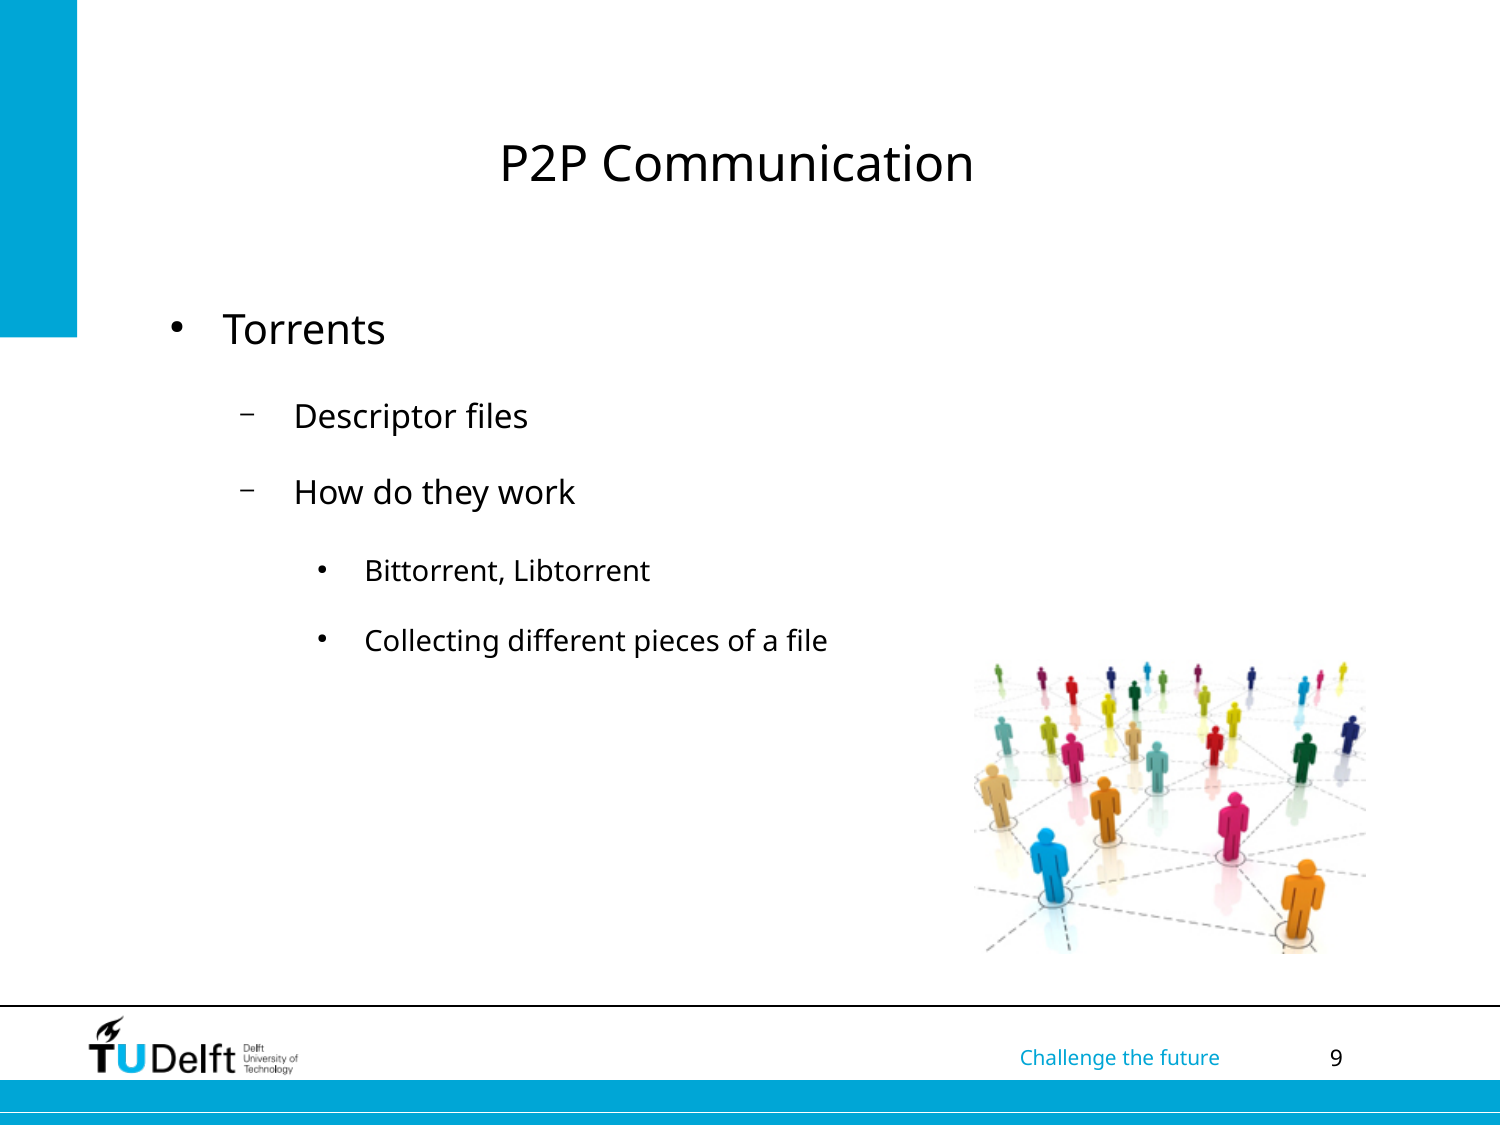

# P2P Communication
Torrents
Descriptor files
How do they work
Bittorrent, Libtorrent
Collecting different pieces of a file